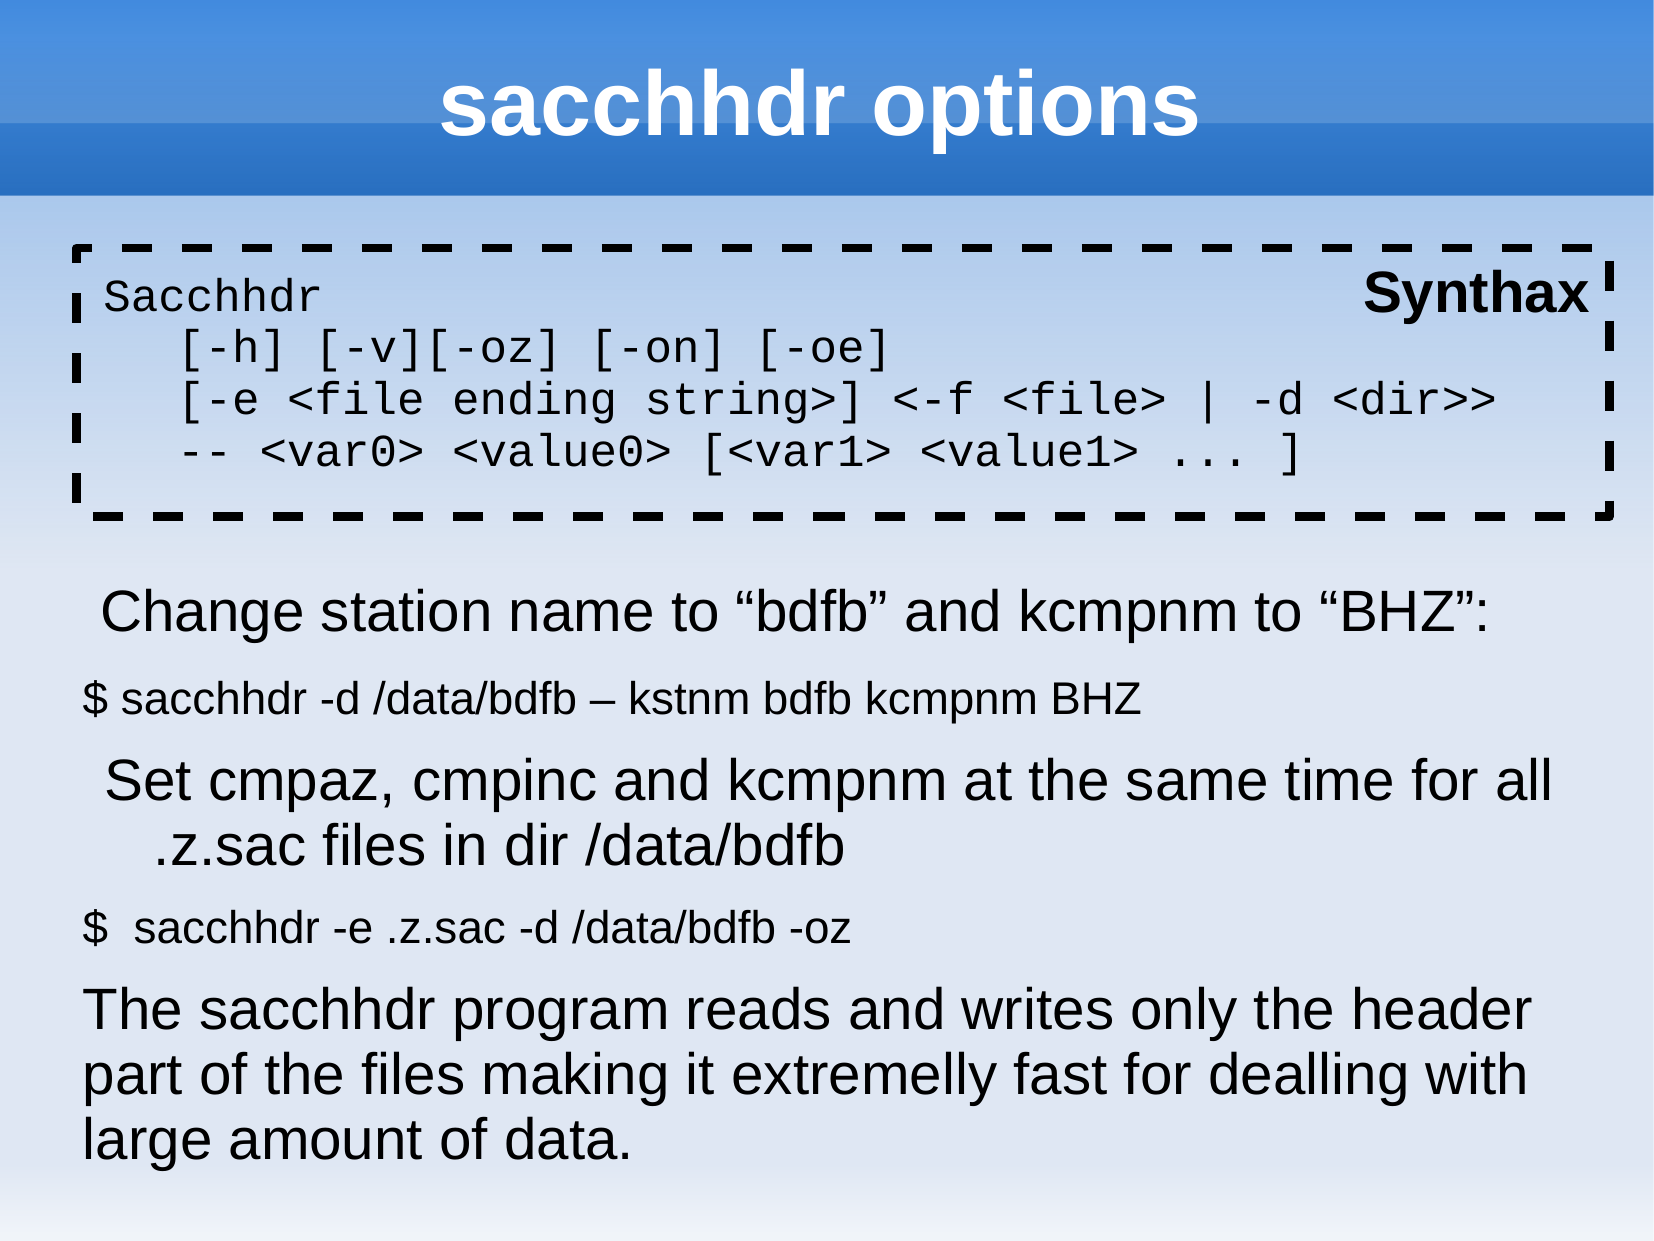

# sacchhdr options
Synthax
Sacchhdr
	[-h] [-v][-oz] [-on] [-oe]
	[-e <file ending string>] <-f <file> | -d <dir>>
	-- <var0> <value0> [<var1> <value1> ... ]
Change station name to “bdfb” and kcmpnm to “BHZ”:
$ sacchhdr -d /data/bdfb – kstnm bdfb kcmpnm BHZ
Set cmpaz, cmpinc and kcmpnm at the same time for all .z.sac files in dir /data/bdfb
$ sacchhdr -e .z.sac -d /data/bdfb -oz
The sacchhdr program reads and writes only the header part of the files making it extremelly fast for dealling with large amount of data.